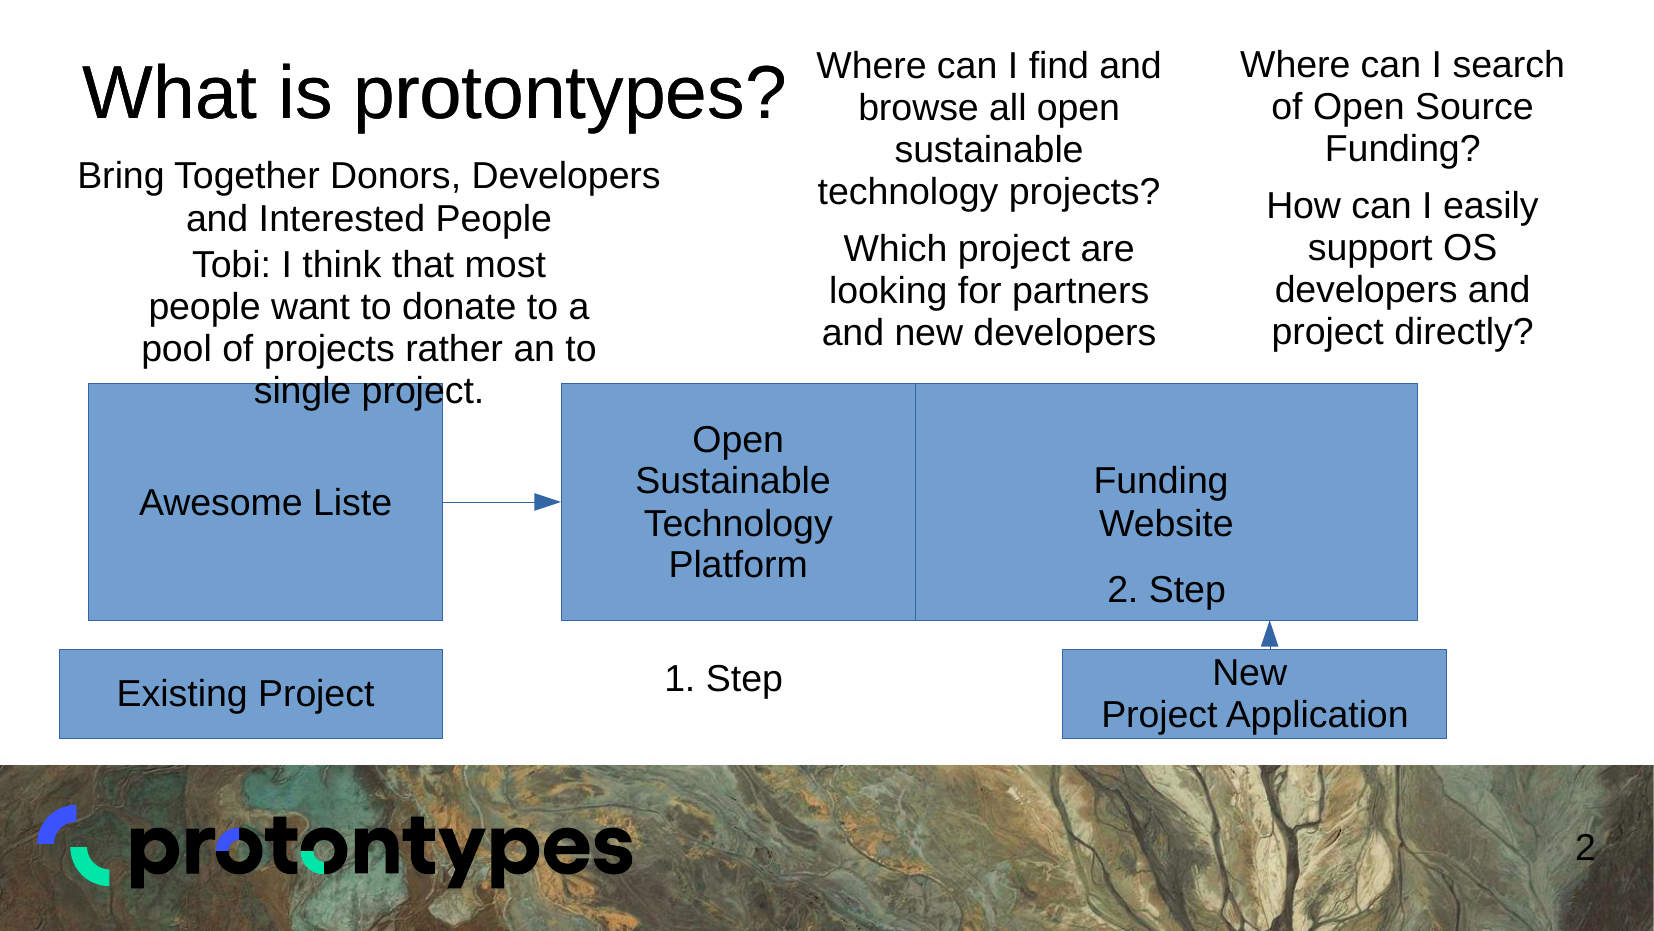

Where can I search of Open Source Funding?
# What is protontypes?
What is protontypes?
Where can I find and browse all open sustainable technology projects?
Bring Together Donors, Developers and Interested People
How can I easily support OS developers and project directly?
Which project are looking for partners and new developers
Tobi: I think that most people want to donate to a pool of projects rather an to single project.
Awesome Liste
 Open
Sustainable
Technology
Platform
Funding
Website
2. Step
Existing Project
1. Step
New
Project Application
2